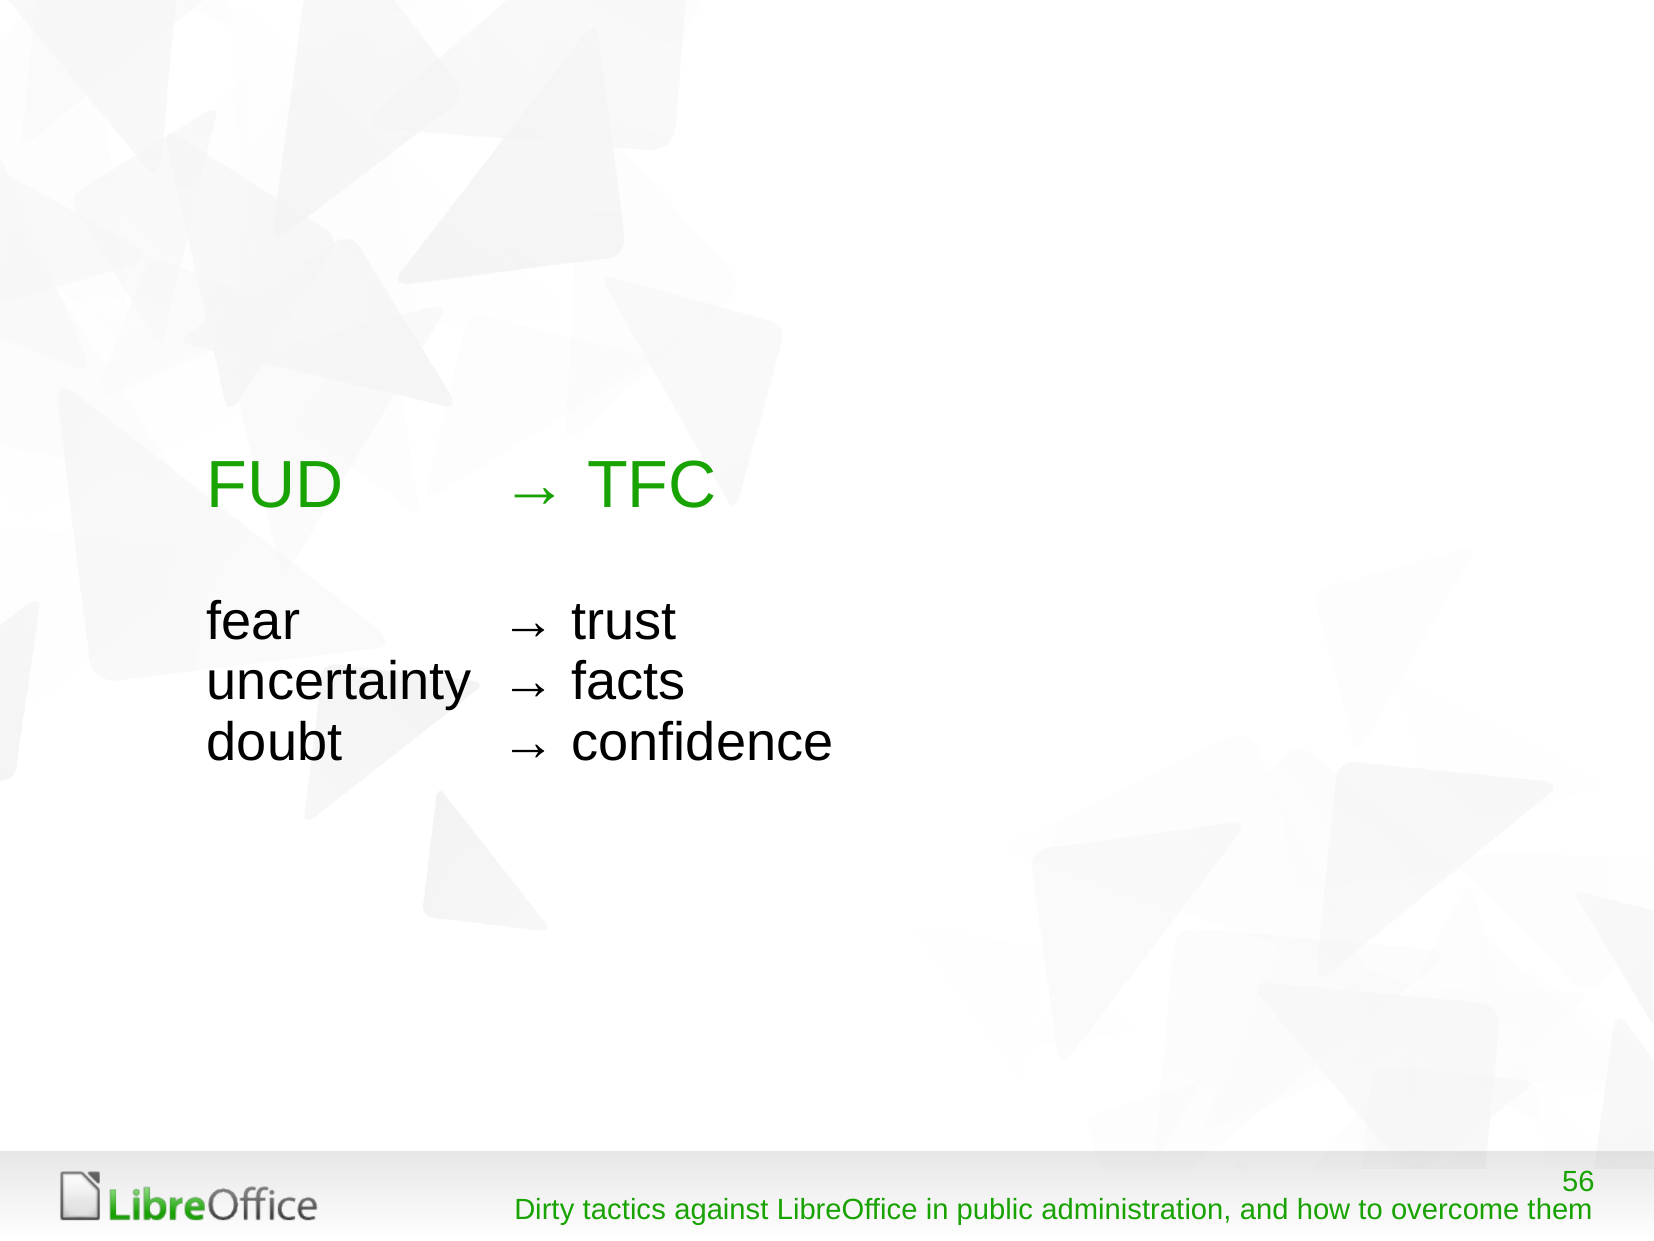

# FUD 		→ TFC
fear 			→ trust
uncertainty 	→ facts
doubt 		→ confidence
56
Dirty tactics against LibreOffice in public administration, and how to overcome them